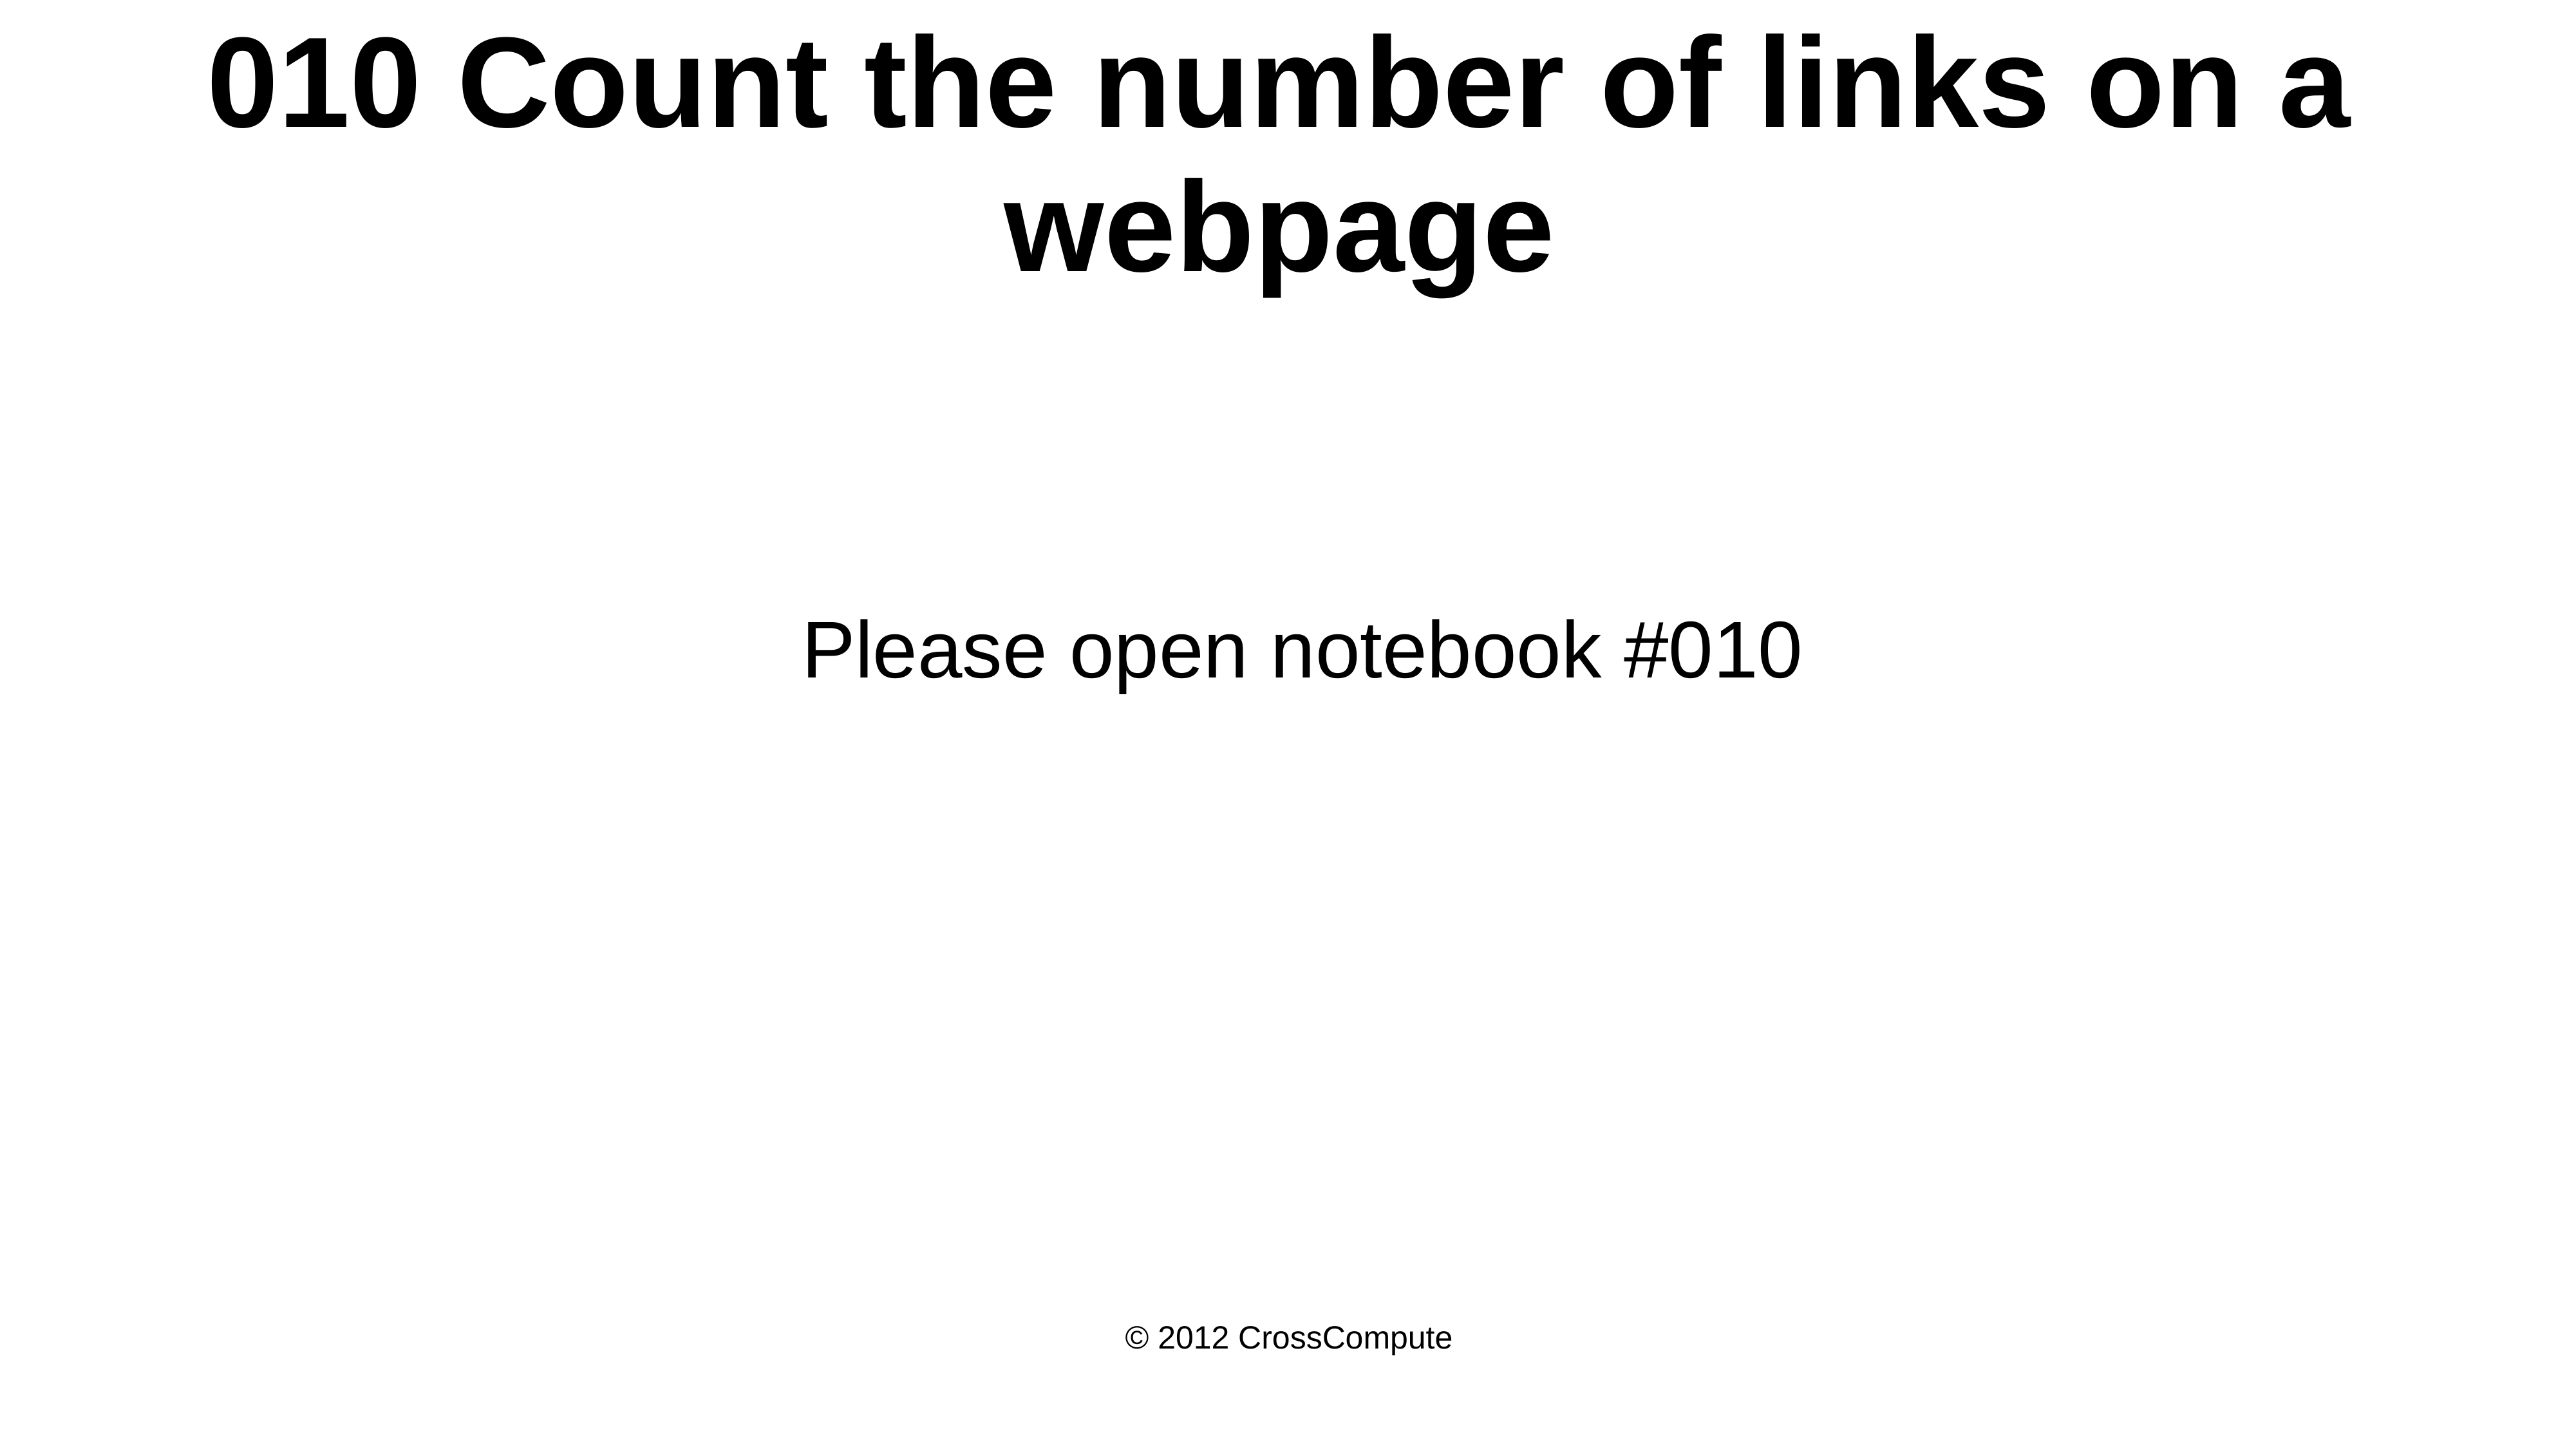

# 010 Count the number of links on a webpage
Please open notebook #010
© 2012 CrossCompute